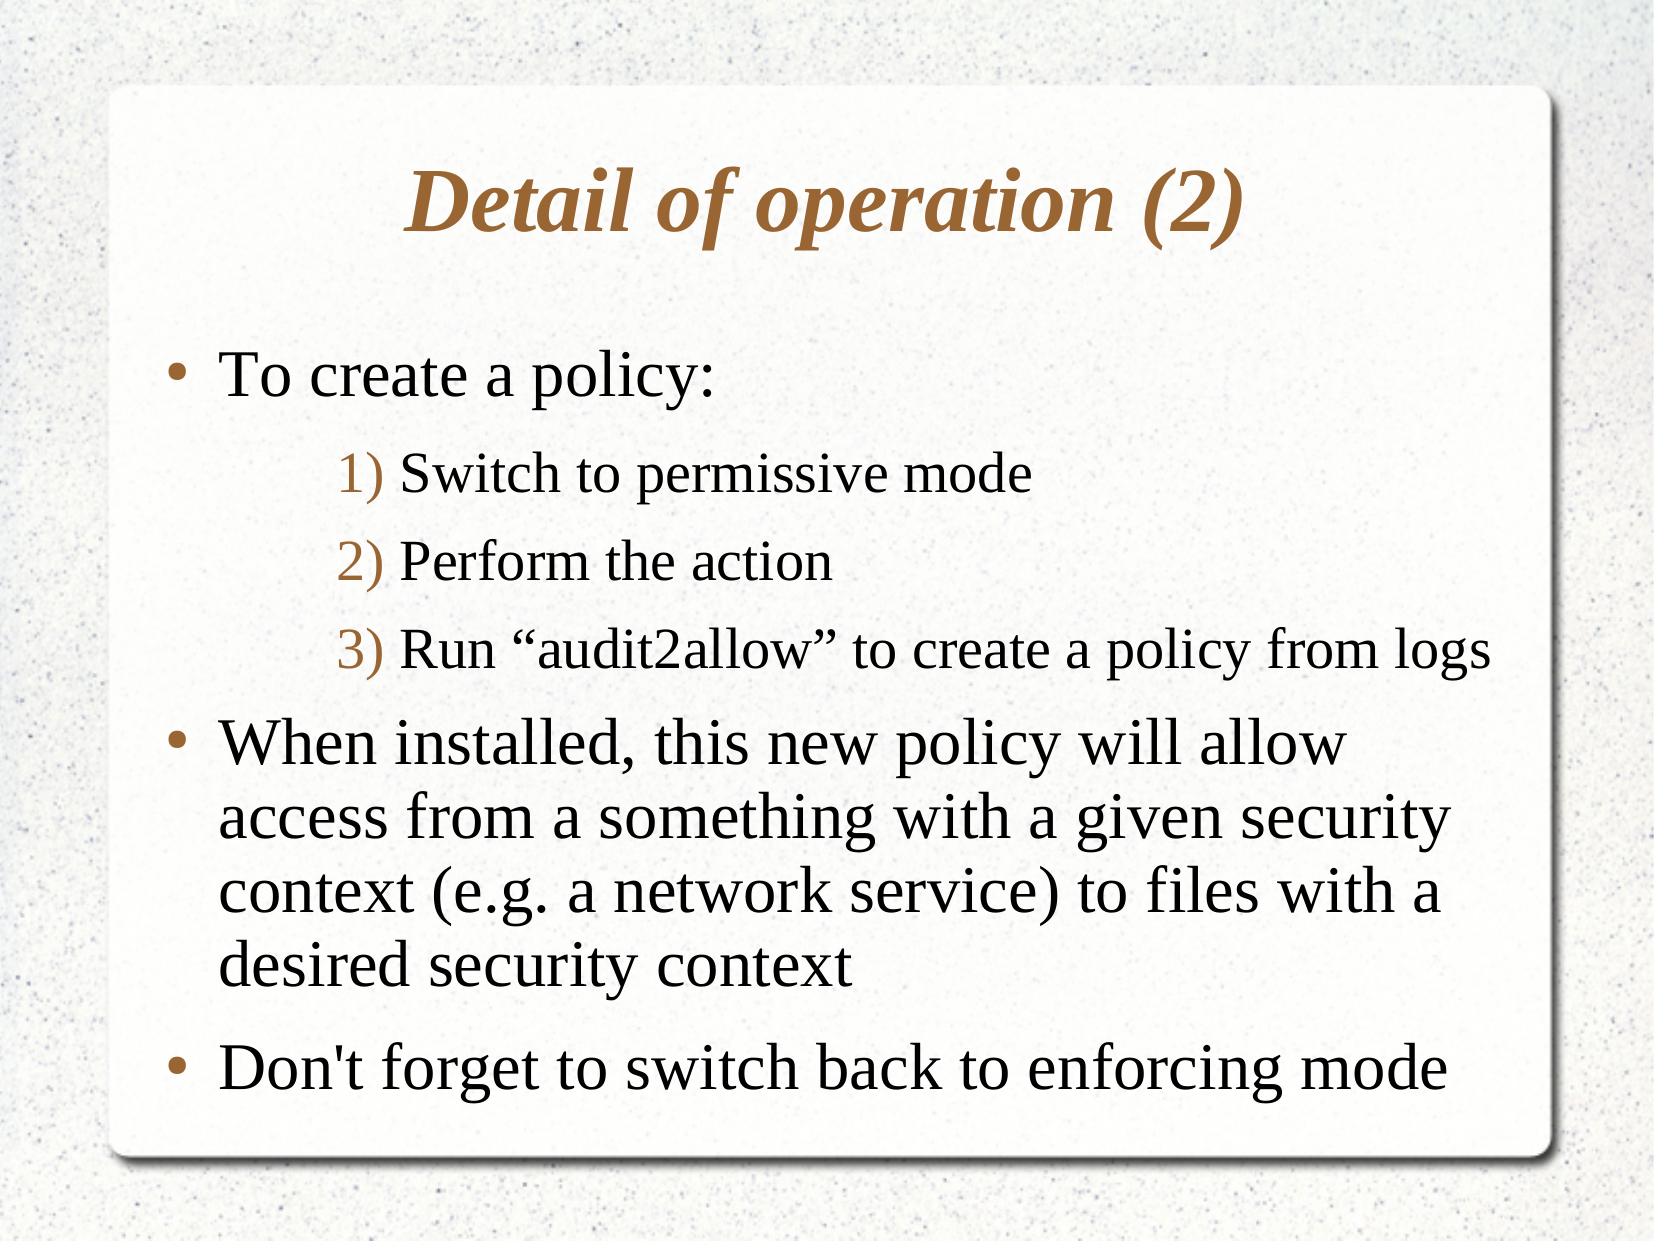

# Detail of operation (2)
To create a policy:
 Switch to permissive mode
 Perform the action
 Run “audit2allow” to create a policy from logs
When installed, this new policy will allow access from a something with a given security context (e.g. a network service) to files with a desired security context
Don't forget to switch back to enforcing mode